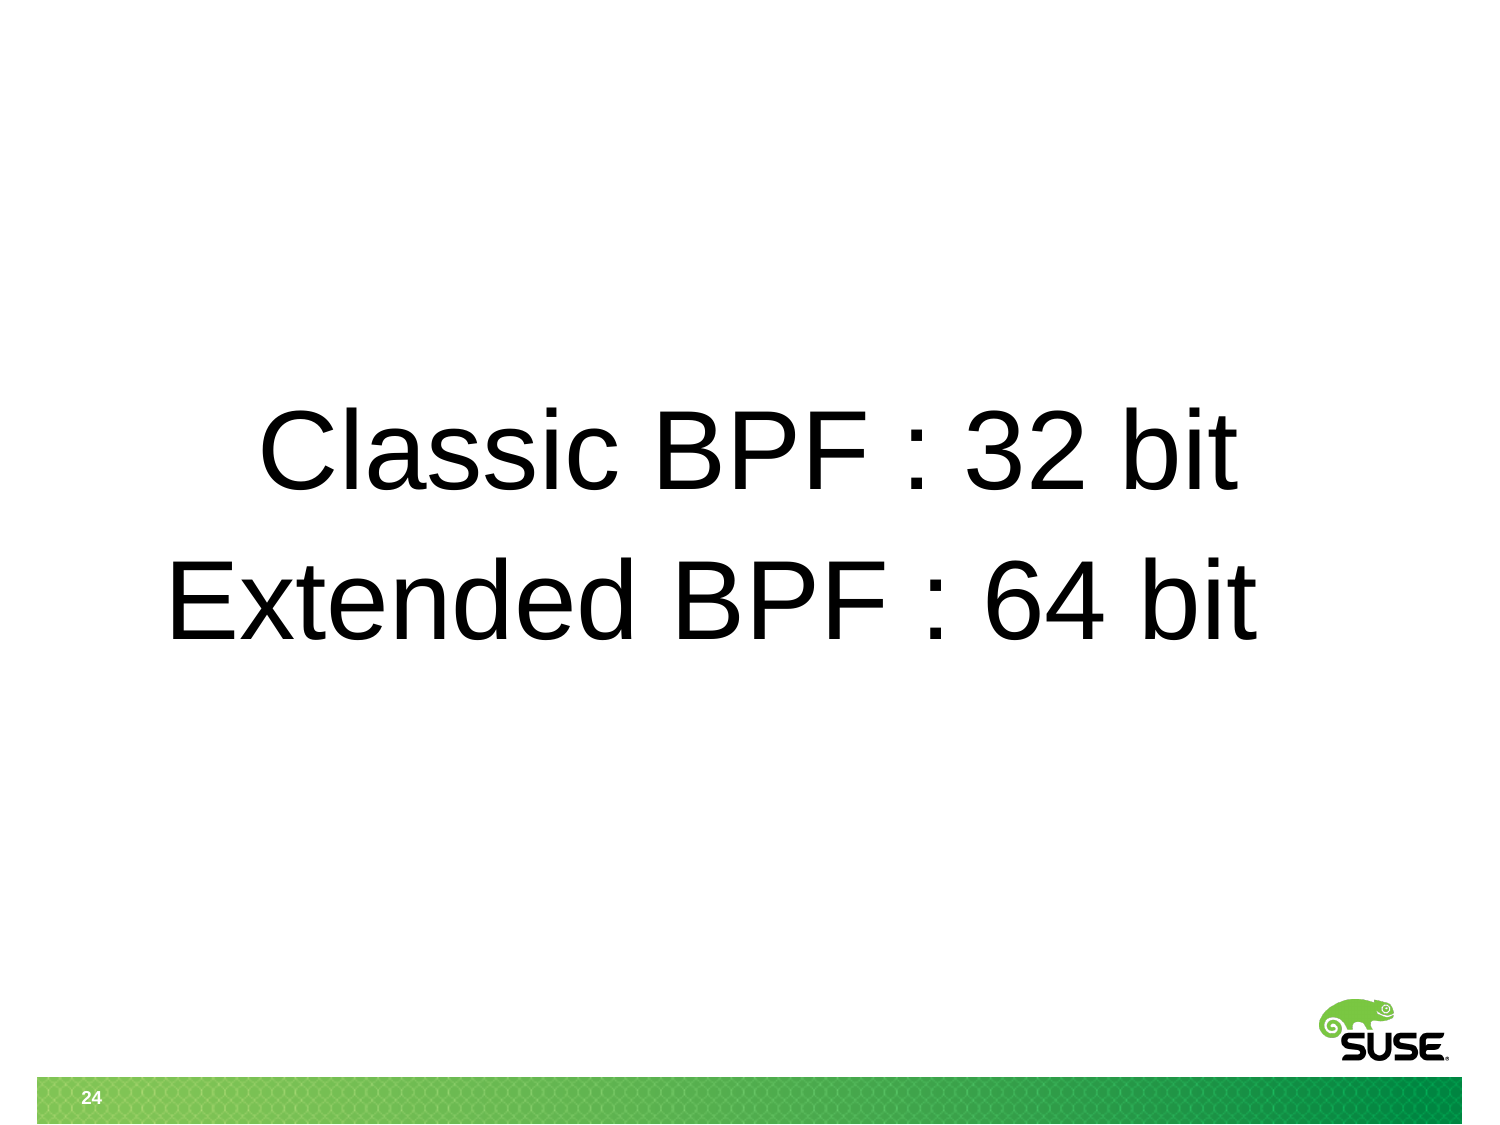

# Classic BPF : 32 bit
Extended BPF : 64 bit